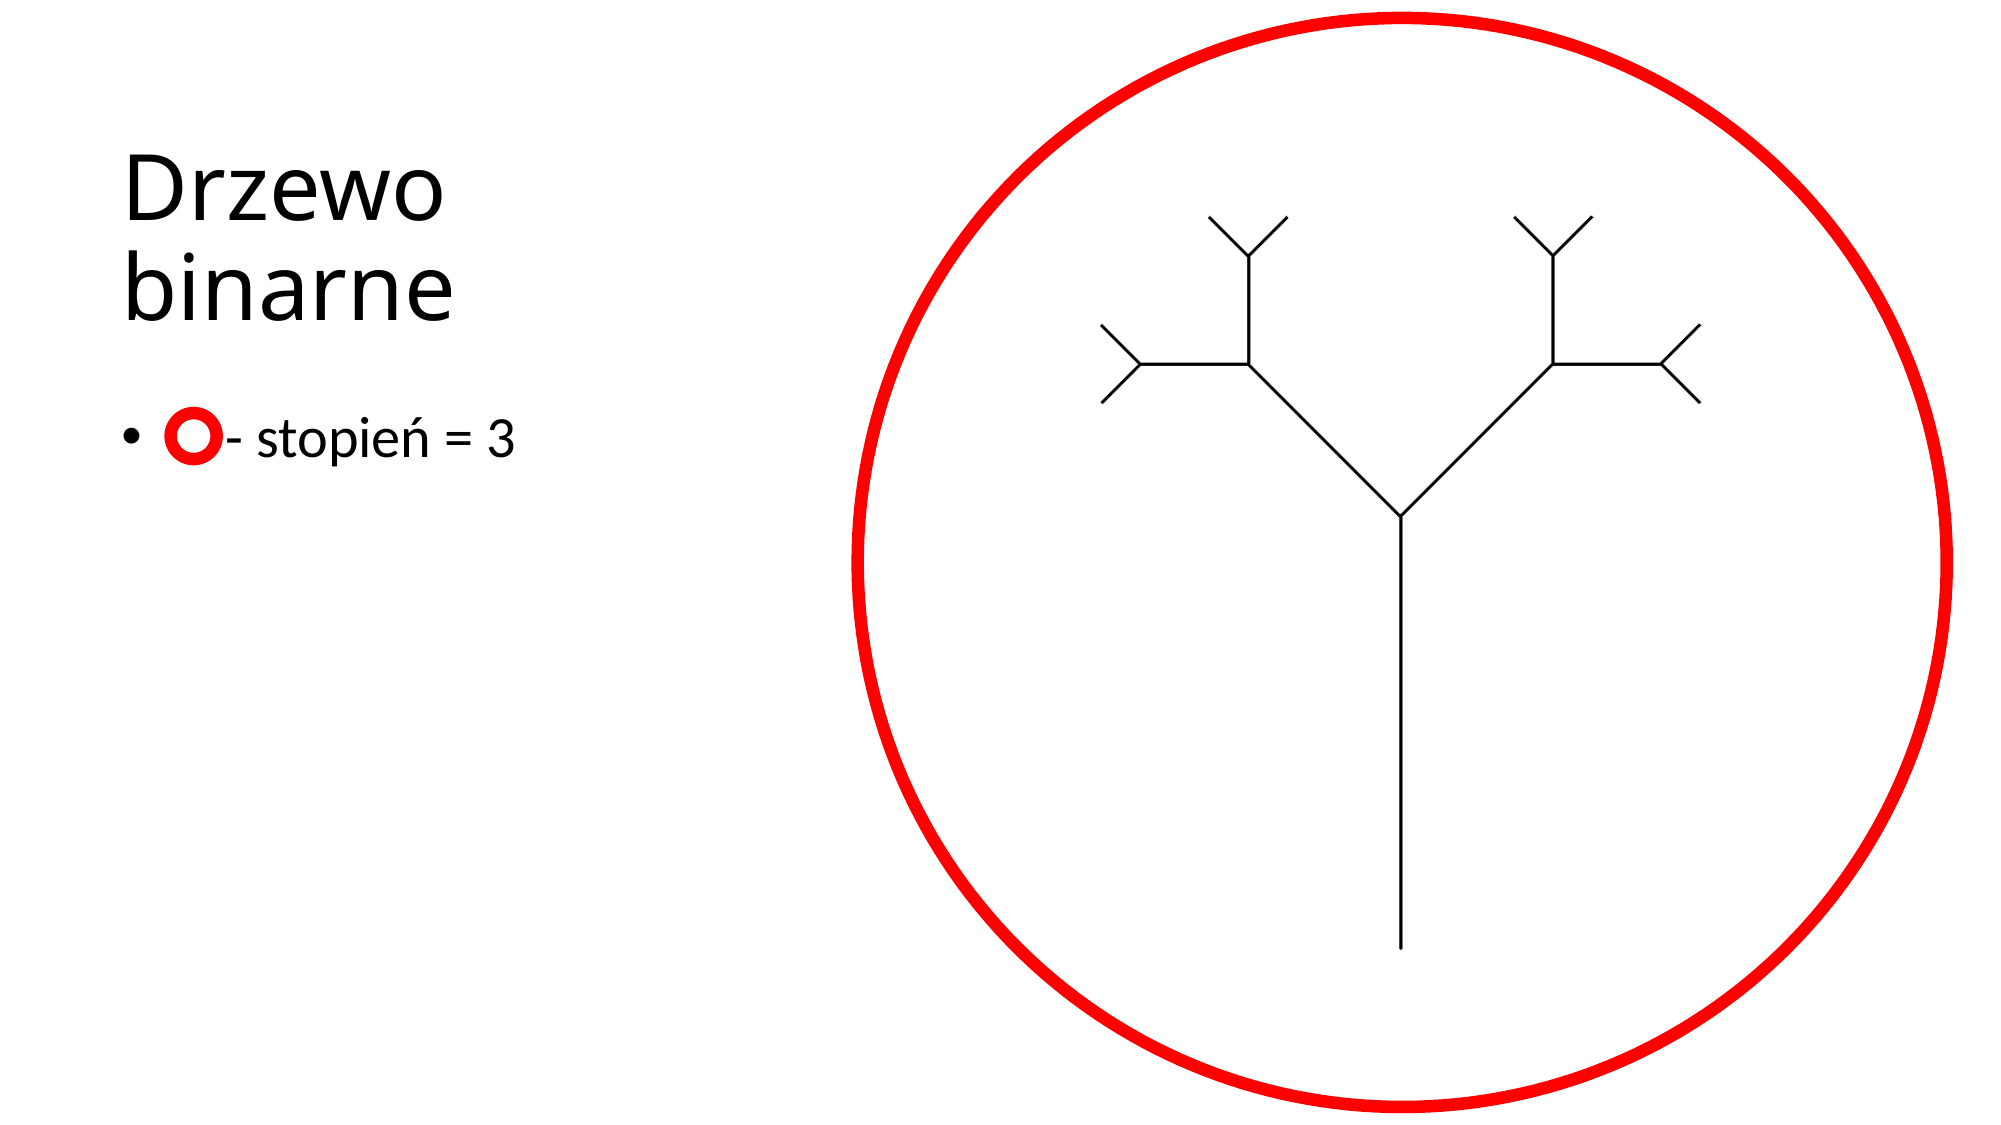

# Drzewo binarne
 - stopień = 3